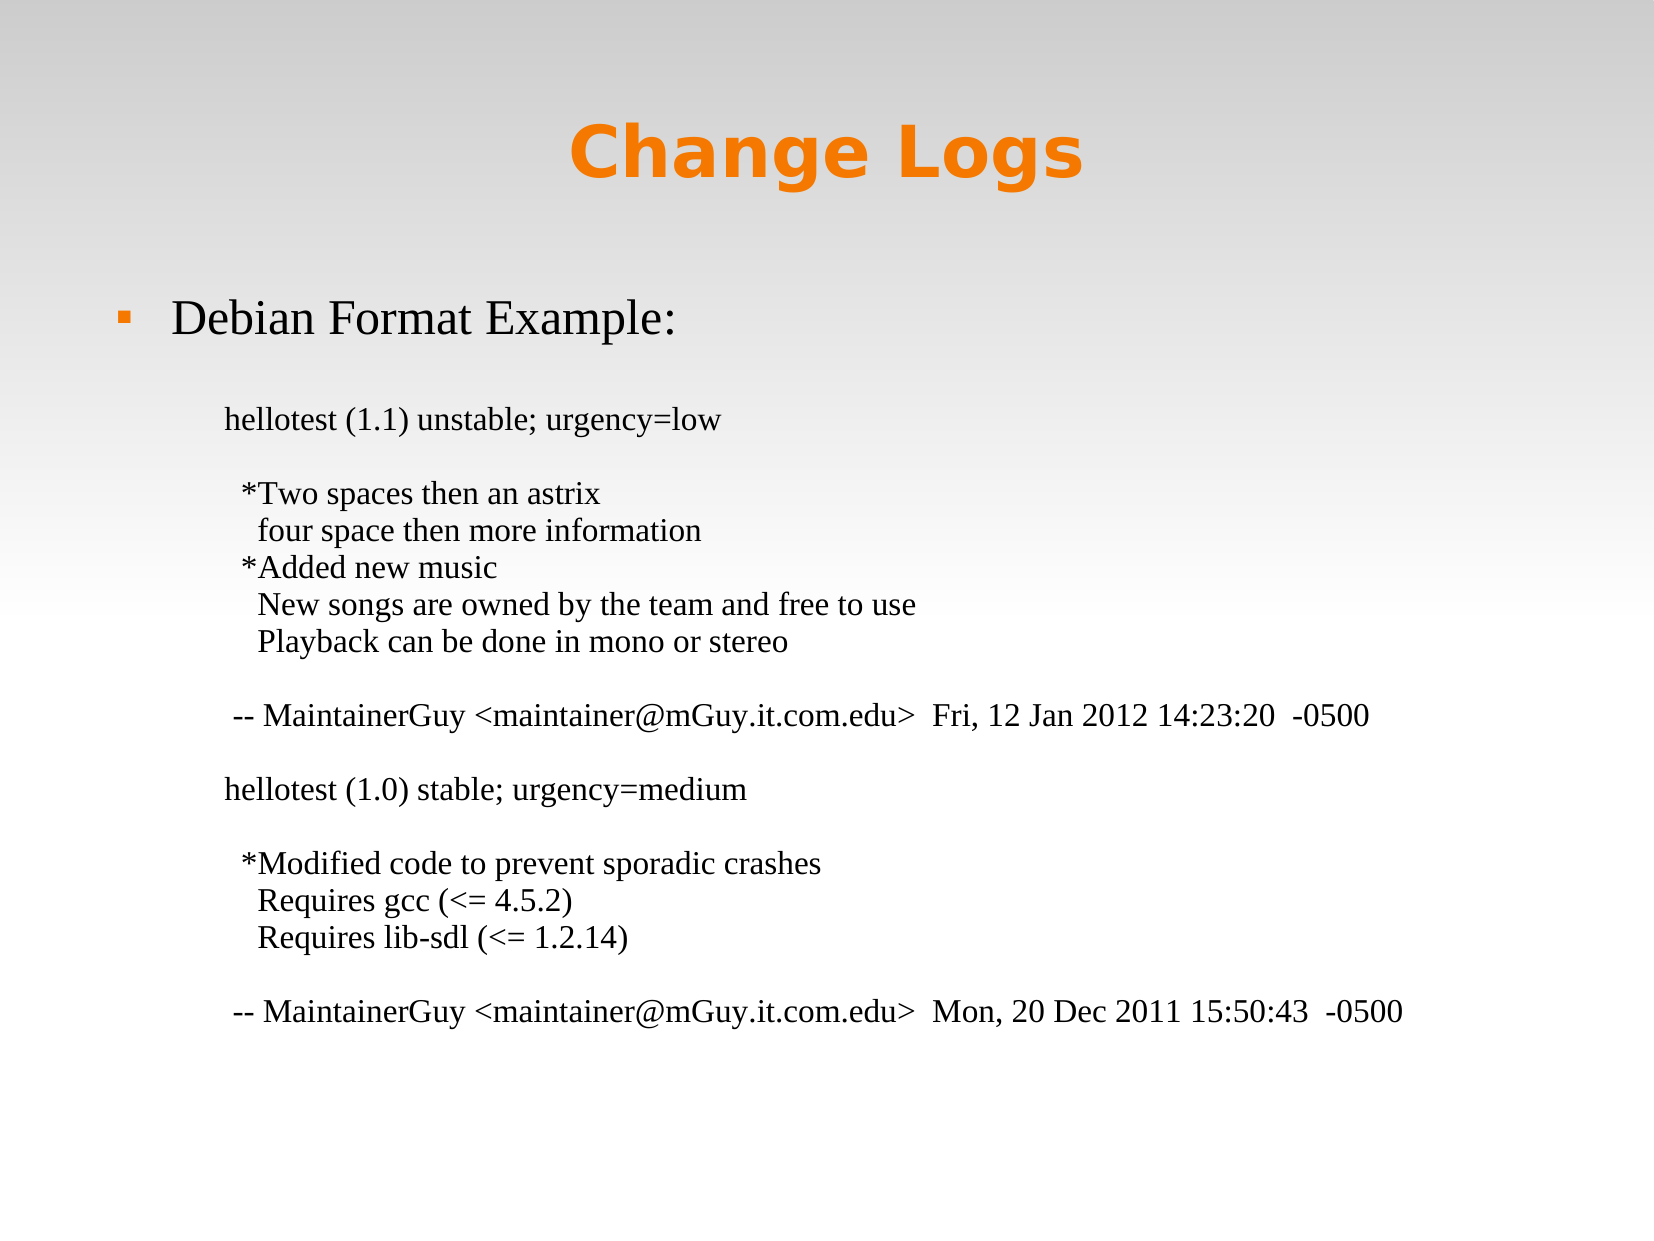

# Change Logs
Debian Format Example:
hellotest (1.1) unstable; urgency=low
 *Two spaces then an astrix
 four space then more information
 *Added new music
 New songs are owned by the team and free to use
 Playback can be done in mono or stereo
 -- MaintainerGuy <maintainer@mGuy.it.com.edu> Fri, 12 Jan 2012 14:23:20 -0500
hellotest (1.0) stable; urgency=medium
 *Modified code to prevent sporadic crashes
 Requires gcc (<= 4.5.2)
 Requires lib-sdl (<= 1.2.14)
 -- MaintainerGuy <maintainer@mGuy.it.com.edu> Mon, 20 Dec 2011 15:50:43 -0500